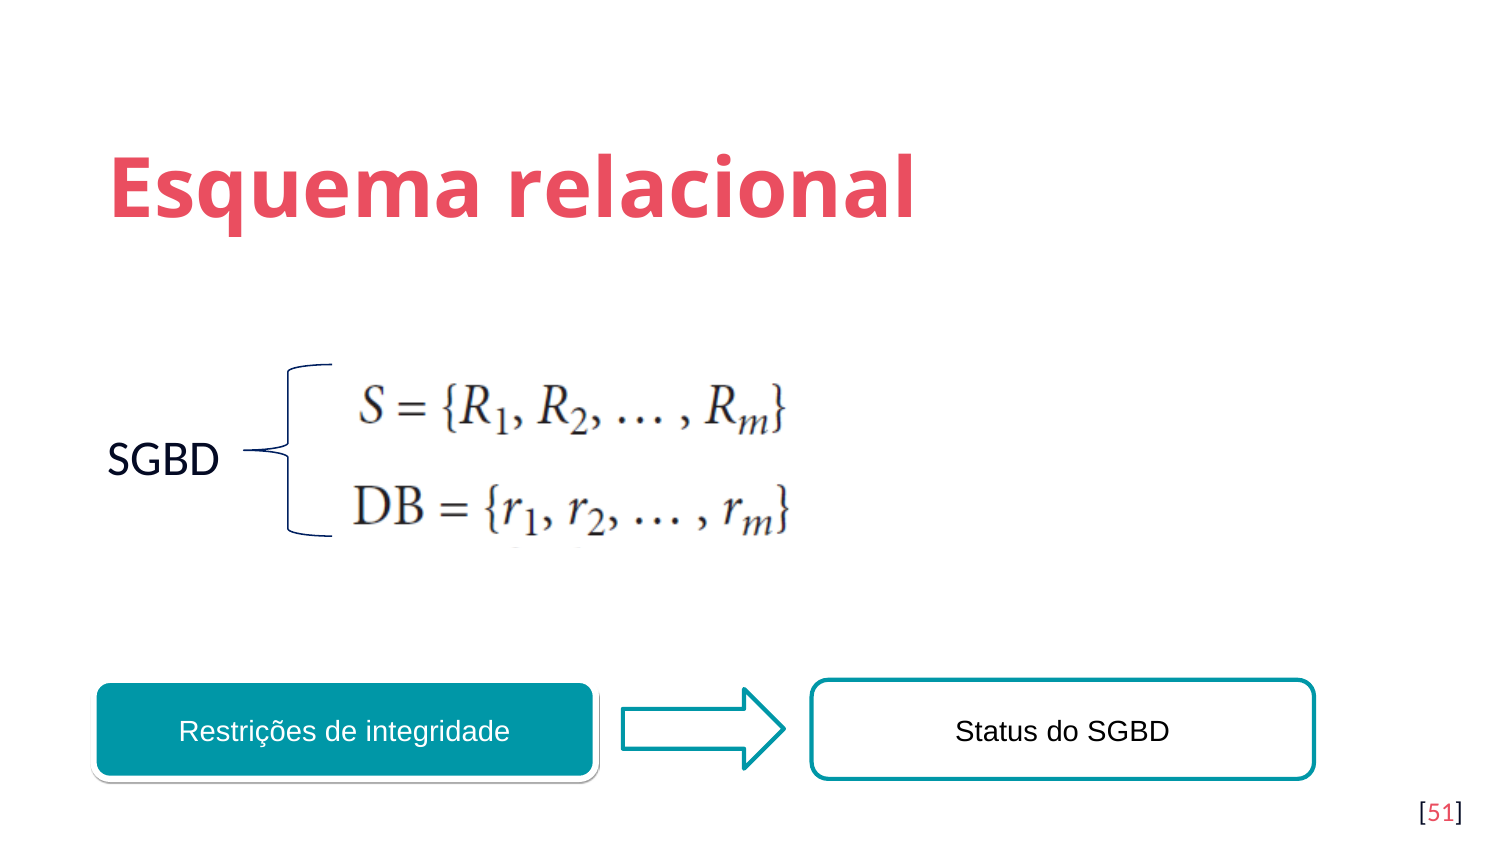

Esquema relacional
SGBD
Restrições de integridade
Status do SGBD